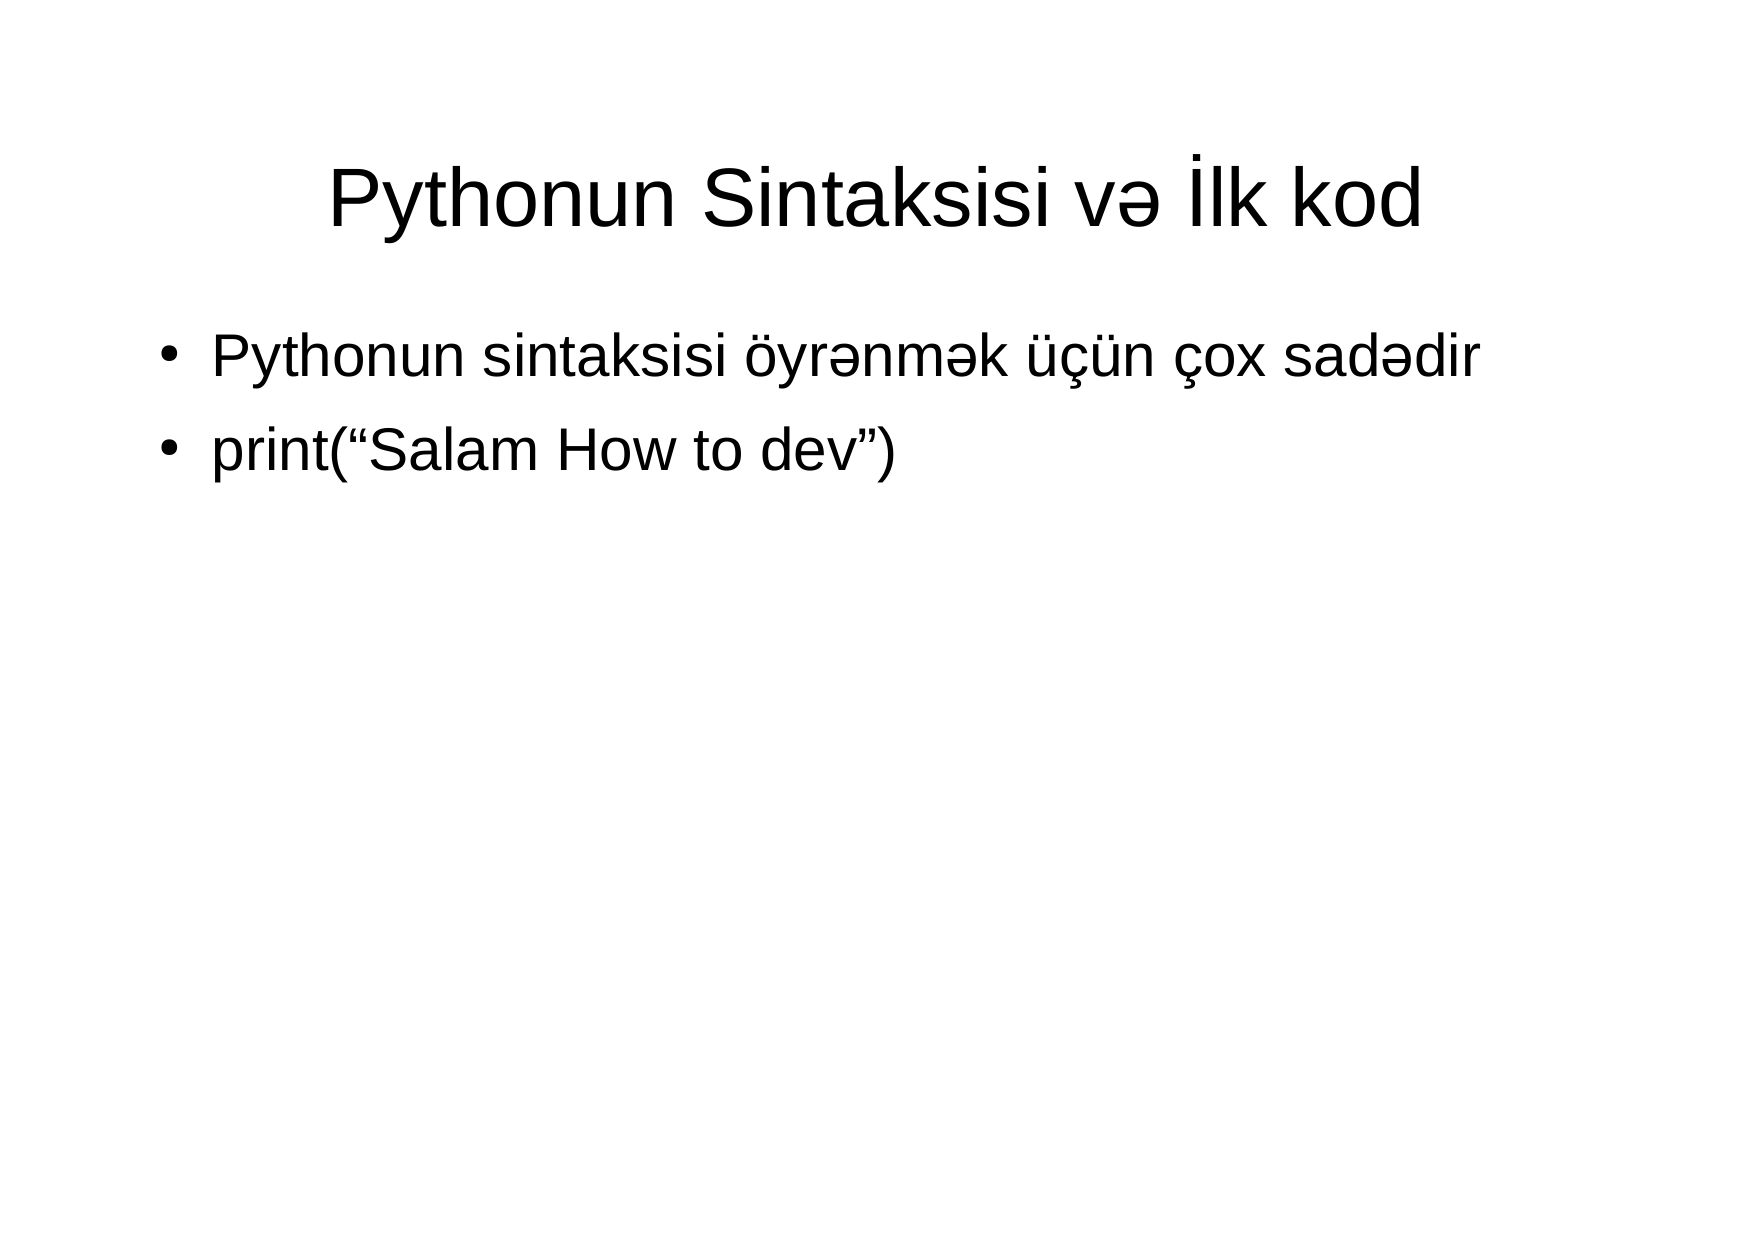

# Pythonun Sintaksisi və İlk kod
Pythonun sintaksisi öyrənmək üçün çox sadədir
print(“Salam How to dev”)